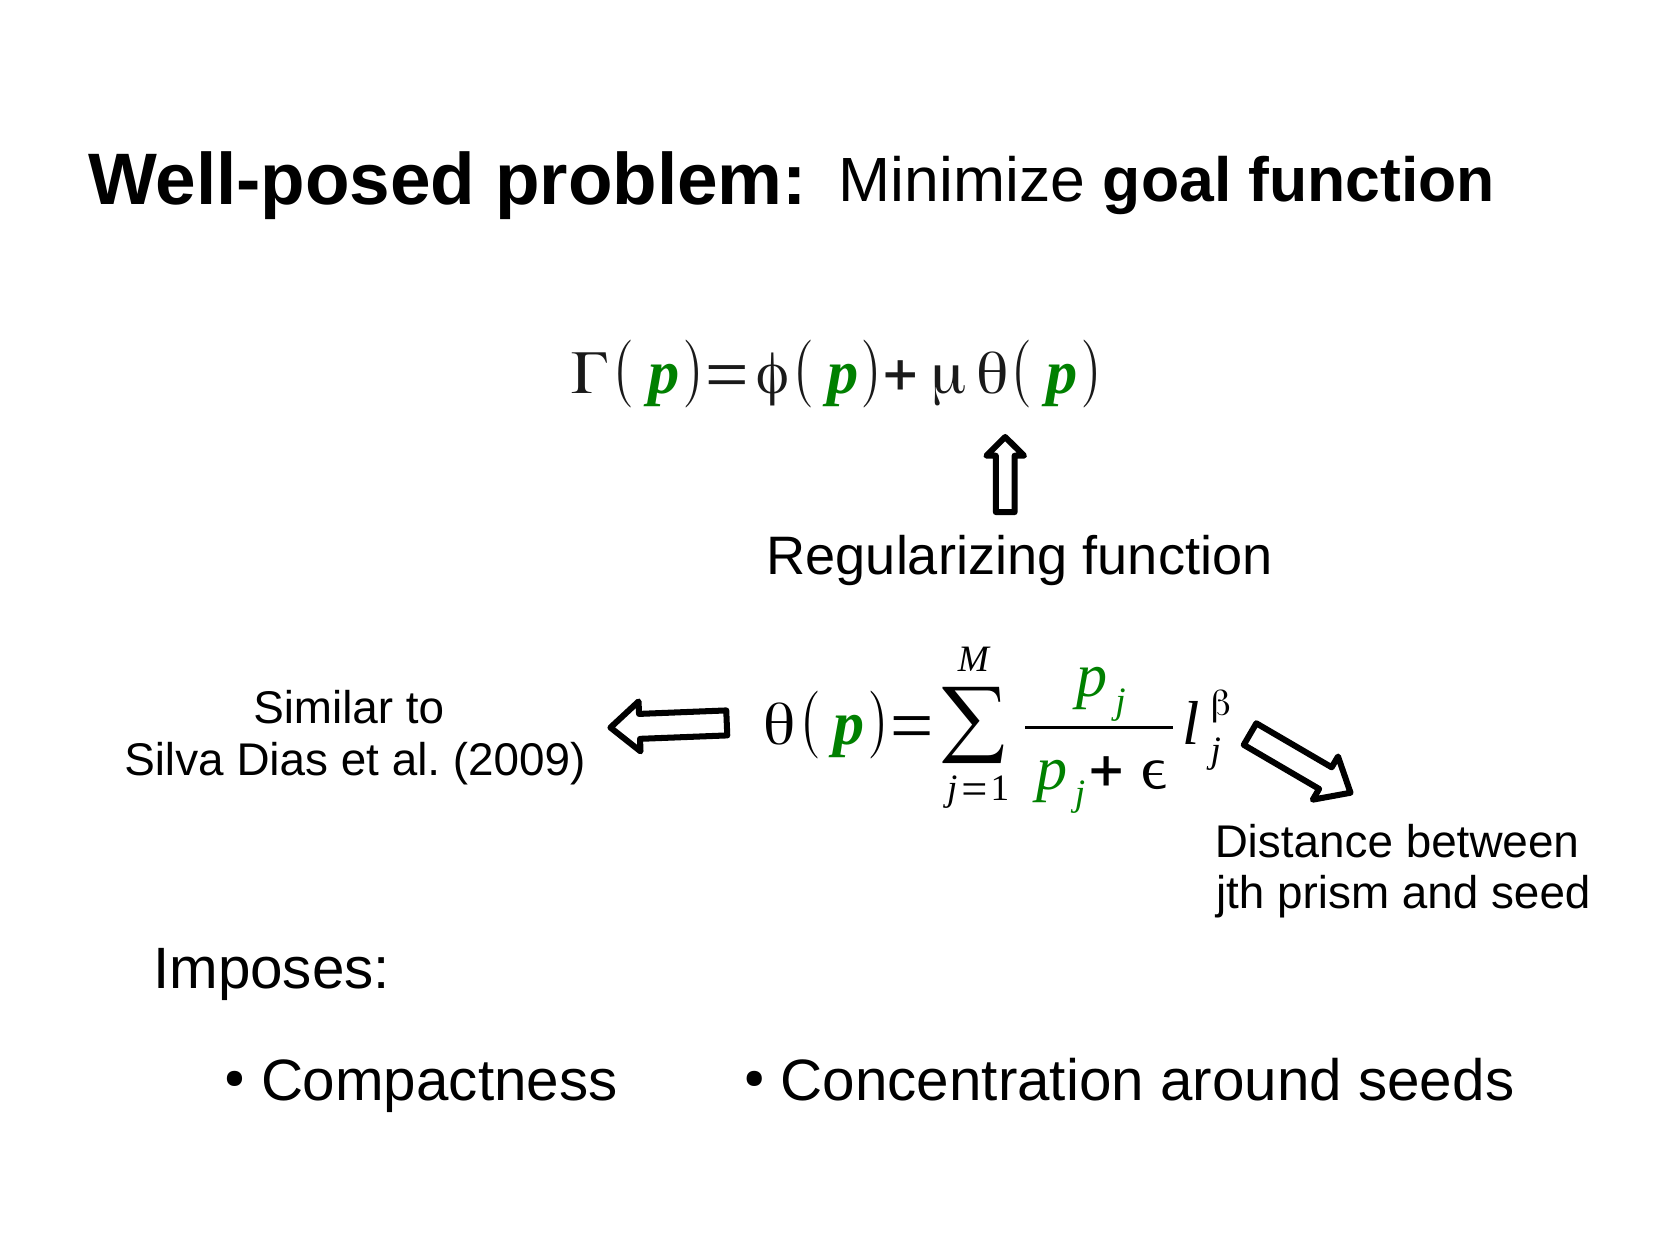

Well-posed problem:
Minimize goal function
Regularizing function
Similar to
Silva Dias et al. (2009)
Distance between
jth prism and seed
Imposes:
 Compactness
 Concentration around seeds